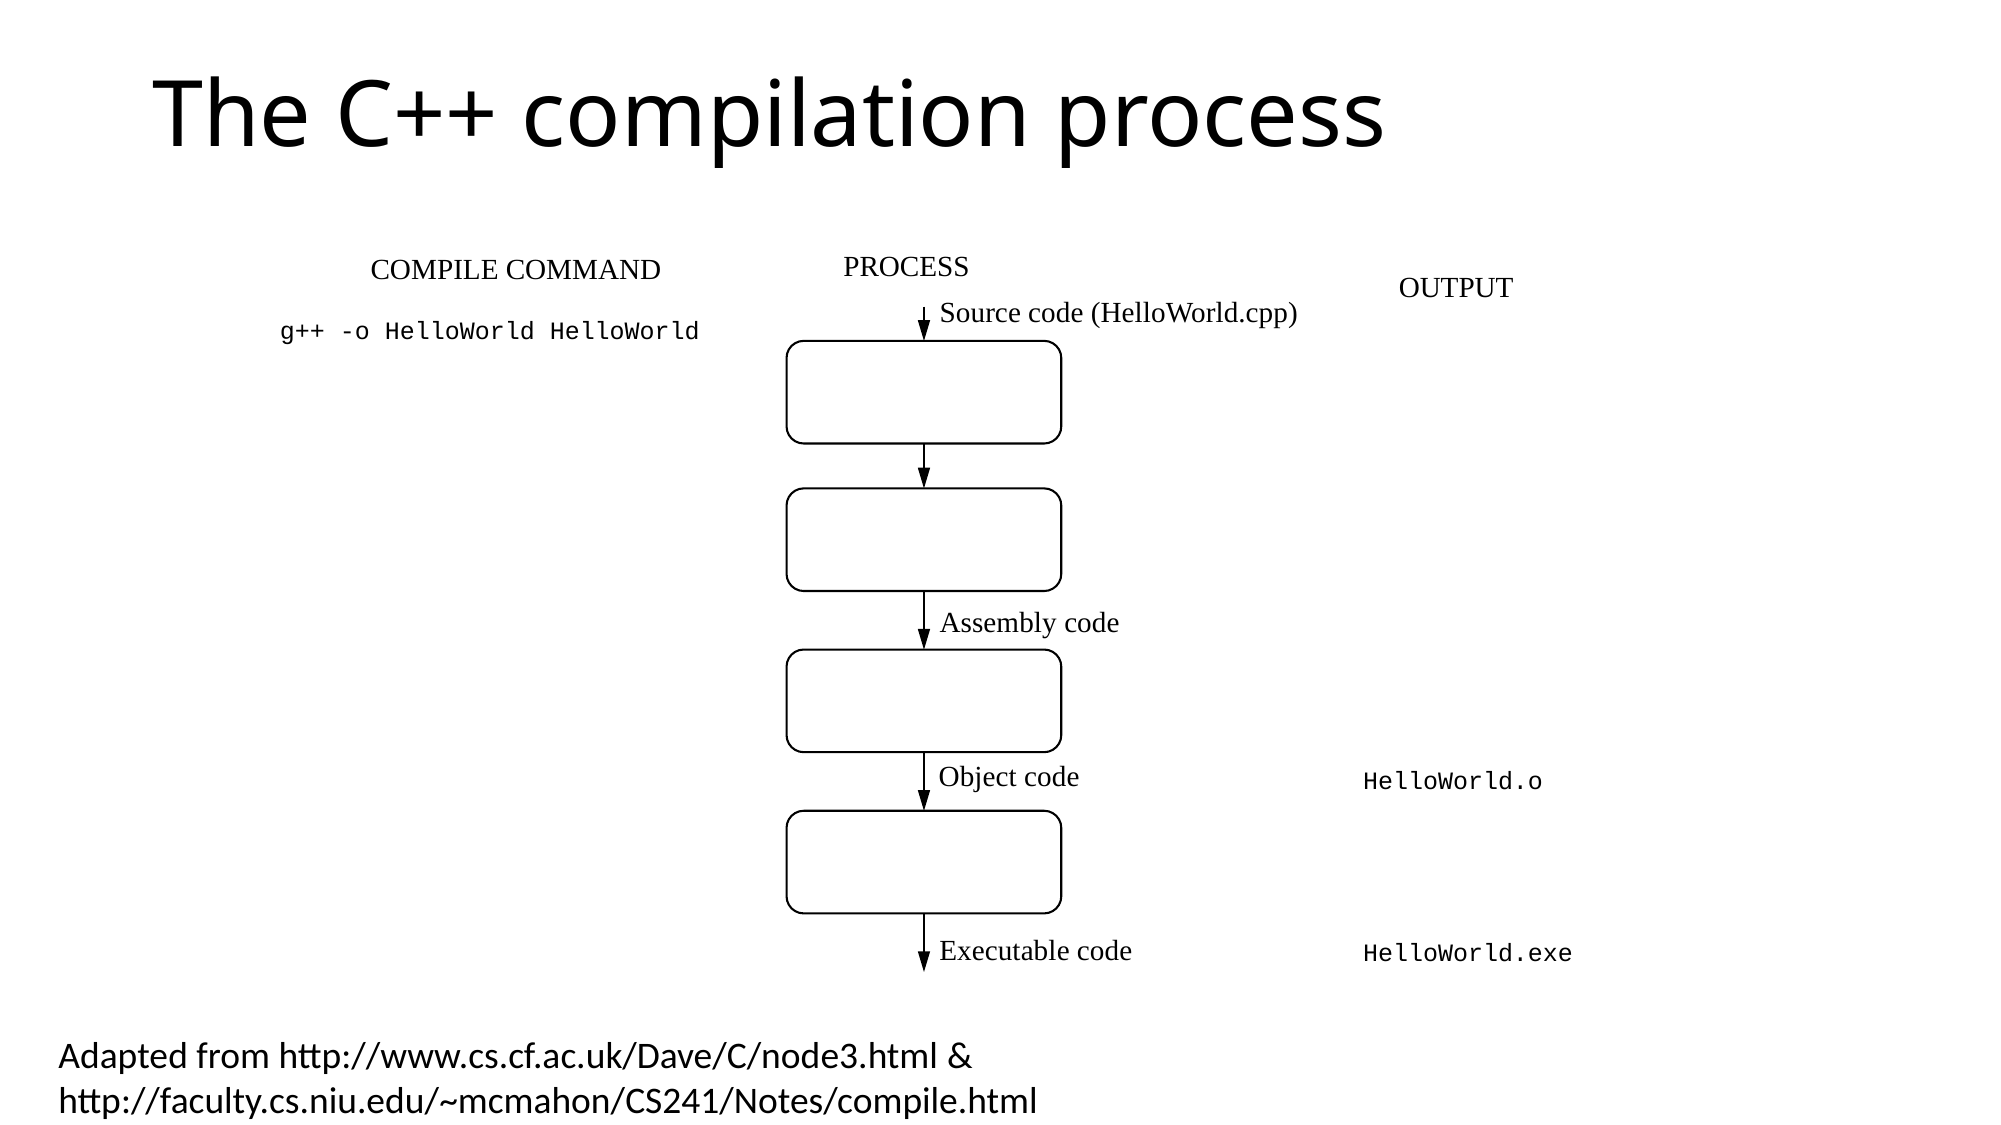

# The C++ compilation process
PROCESS
COMPILE COMMAND
OUTPUT
Source code (HelloWorld.cpp)
g++ -o HelloWorld HelloWorld
Preprocessor
Compiler
Assembly code
Assembler
Object code
HelloWorld.o
Link Editor
Executable code
HelloWorld.exe
Adapted from http://www.cs.cf.ac.uk/Dave/C/node3.html & http://faculty.cs.niu.edu/~mcmahon/CS241/Notes/compile.html